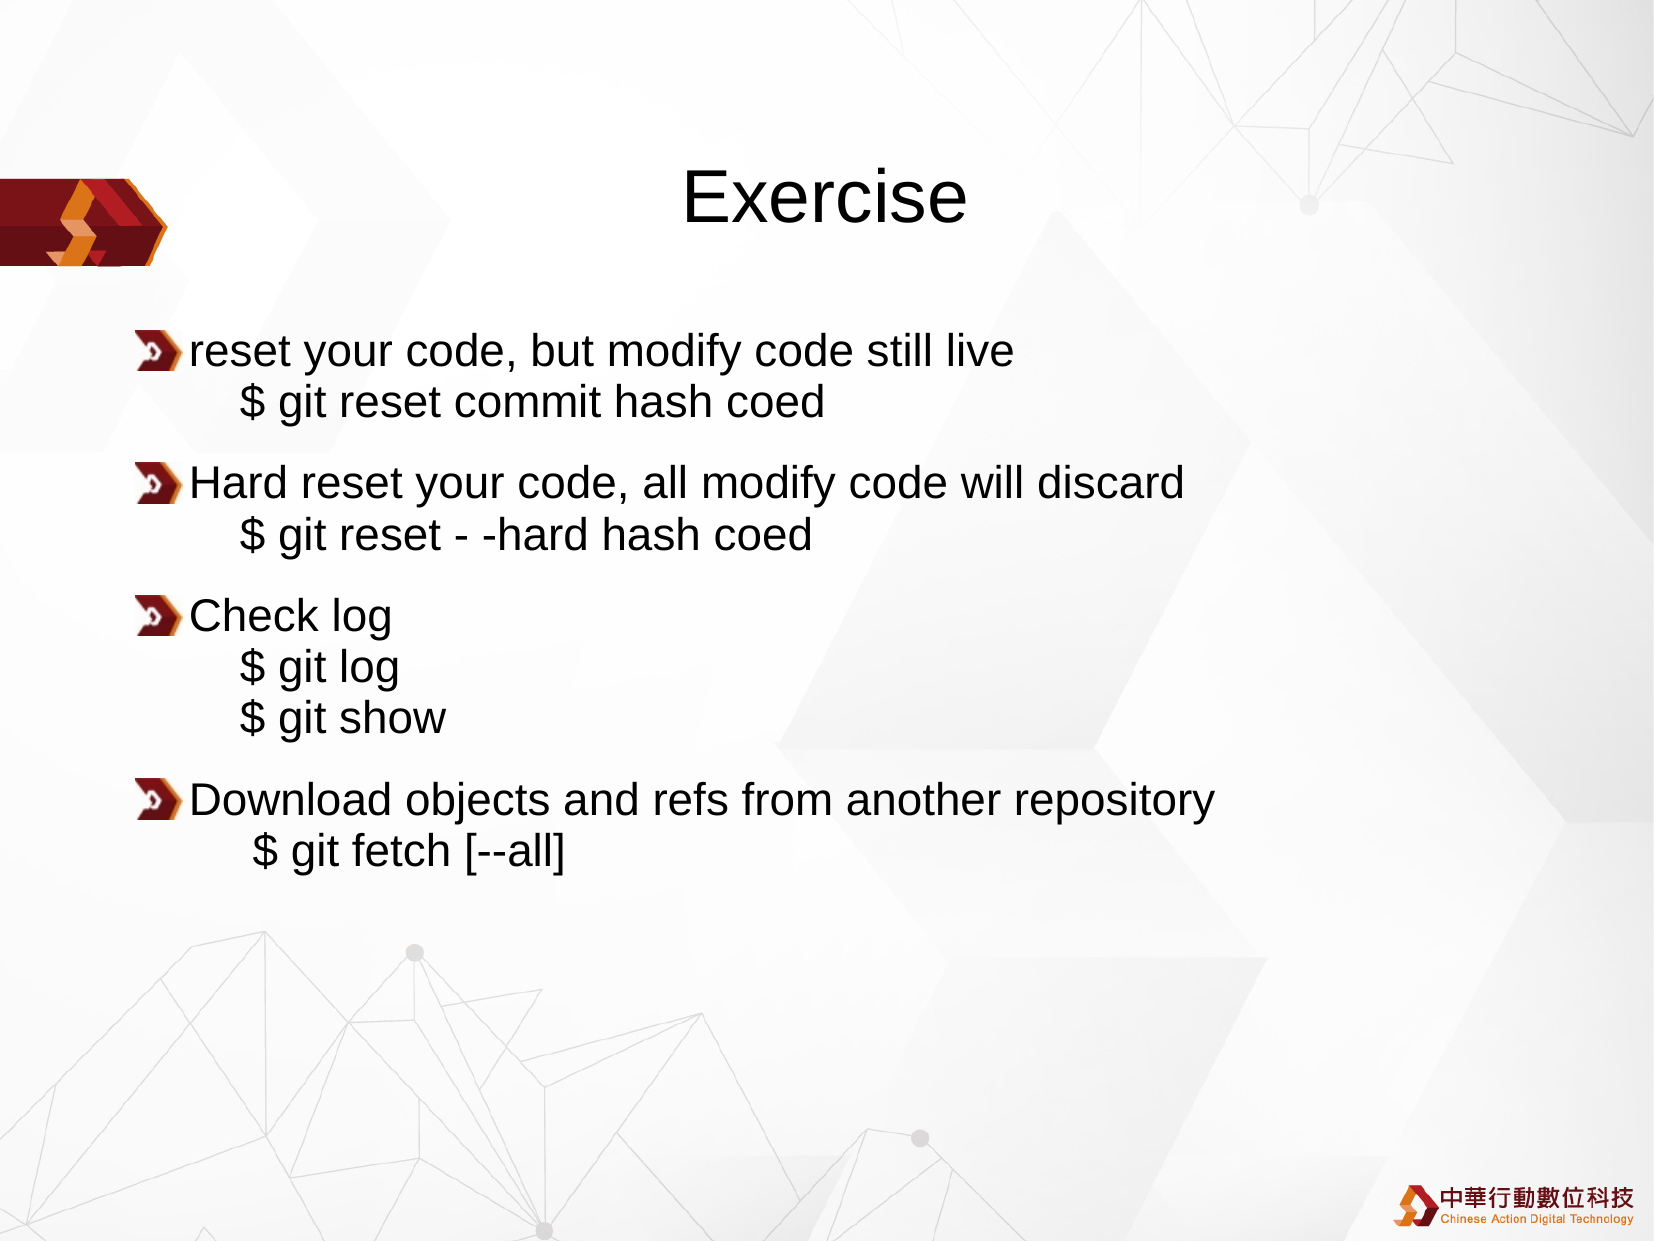

# Exercise
reset your code, but modify code still live
 $ git reset commit hash coed
Hard reset your code, all modify code will discard
 $ git reset - -hard hash coed
Check log
 $ git log
 $ git show
Download objects and refs from another repository
 $ git fetch [--all]